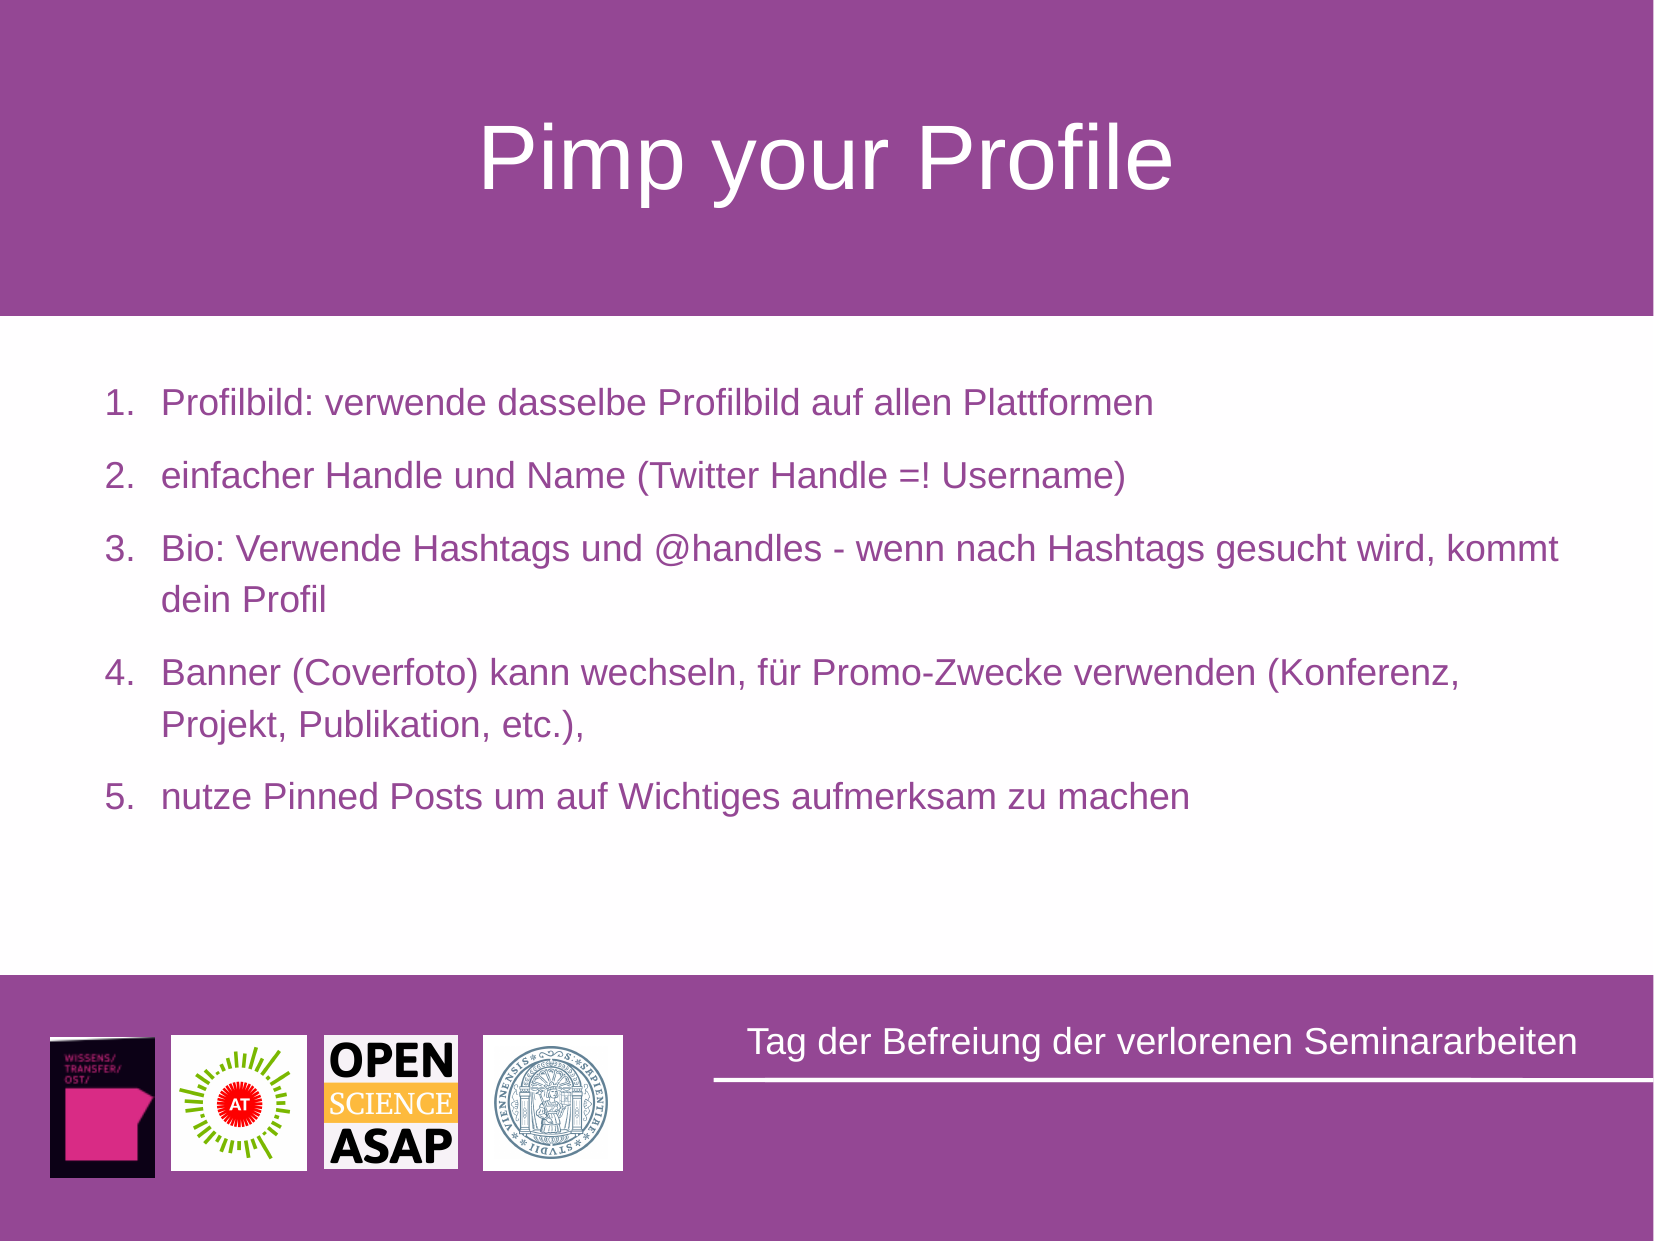

# Pimp your Profile
Profilbild: verwende dasselbe Profilbild auf allen Plattformen
einfacher Handle und Name (Twitter Handle =! Username)
Bio: Verwende Hashtags und @handles - wenn nach Hashtags gesucht wird, kommt dein Profil
Banner (Coverfoto) kann wechseln, für Promo-Zwecke verwenden (Konferenz, Projekt, Publikation, etc.),
nutze Pinned Posts um auf Wichtiges aufmerksam zu machen
Tag der Befreiung der verlorenen Seminararbeiten